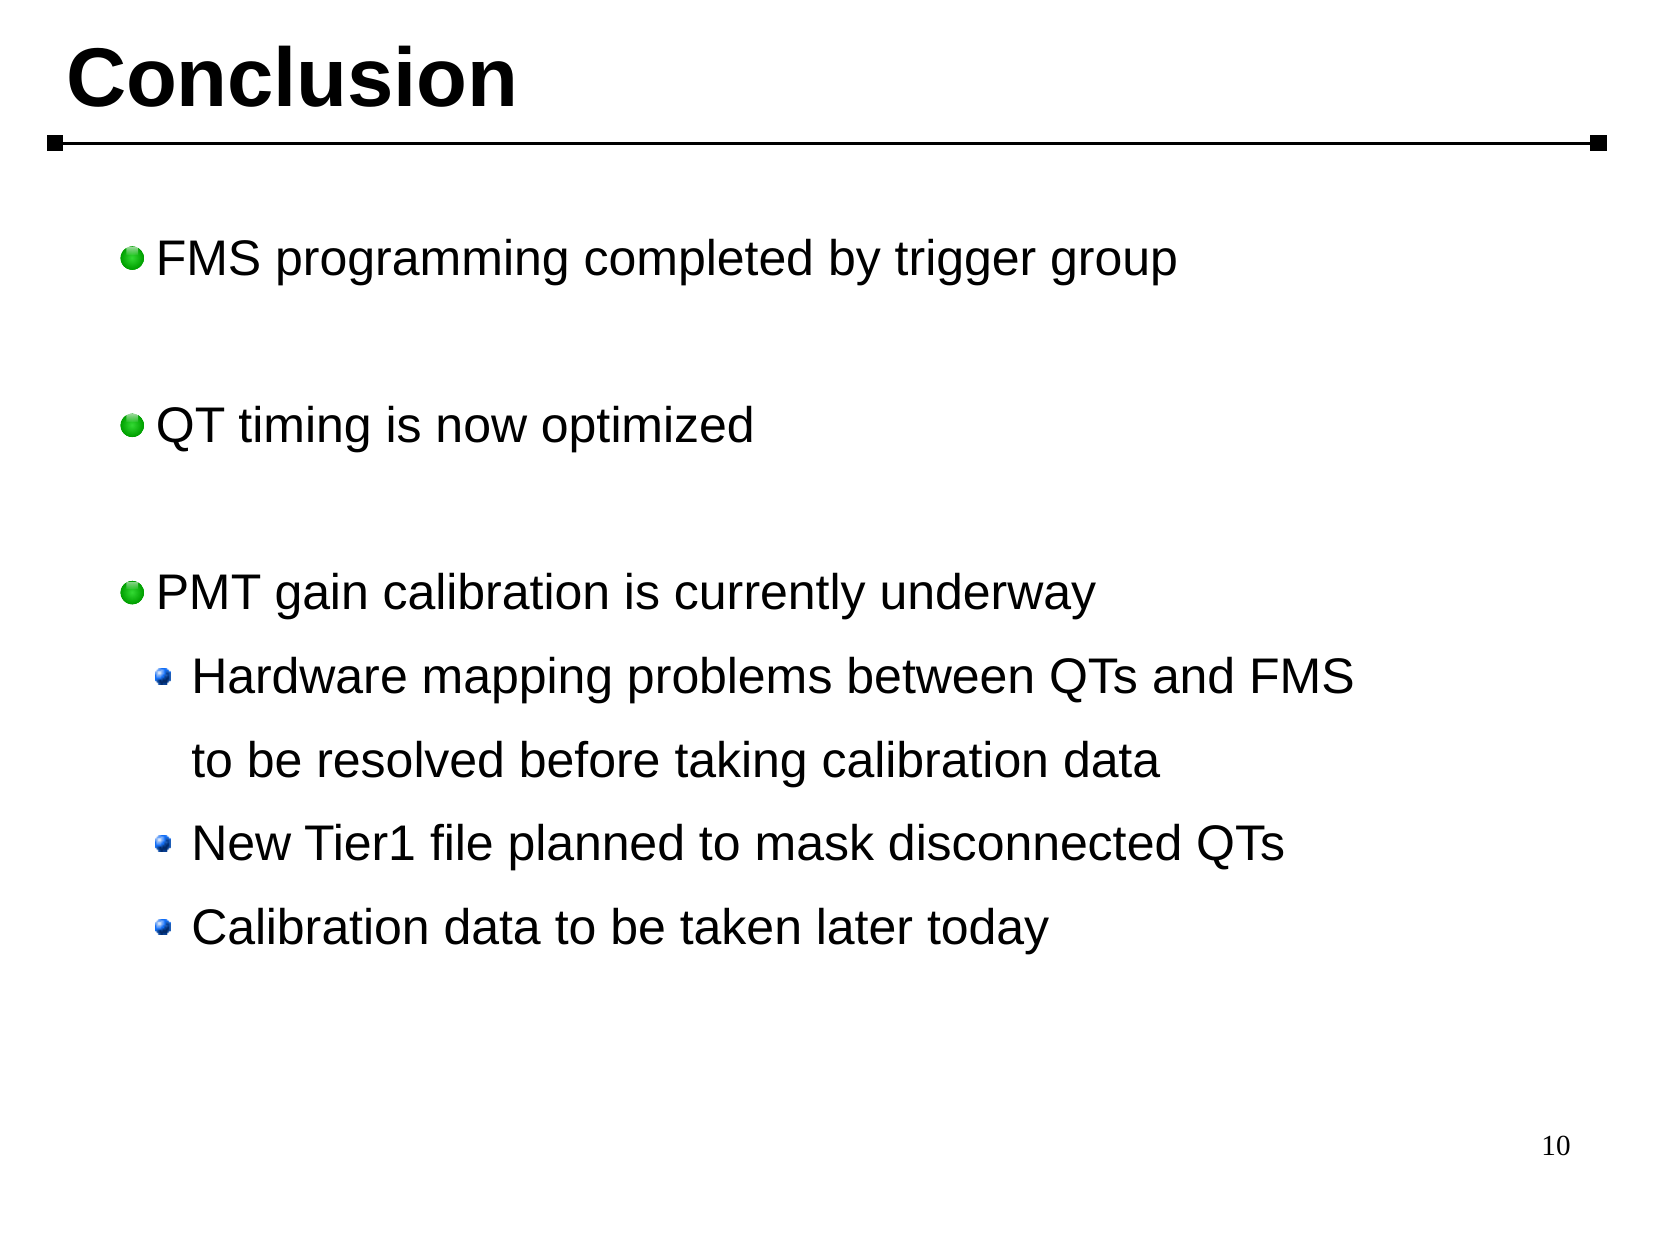

Conclusion
FMS programming completed by trigger group
QT timing is now optimized
PMT gain calibration is currently underway
Hardware mapping problems between QTs and FMS to be resolved before taking calibration data
New Tier1 file planned to mask disconnected QTs
Calibration data to be taken later today
10